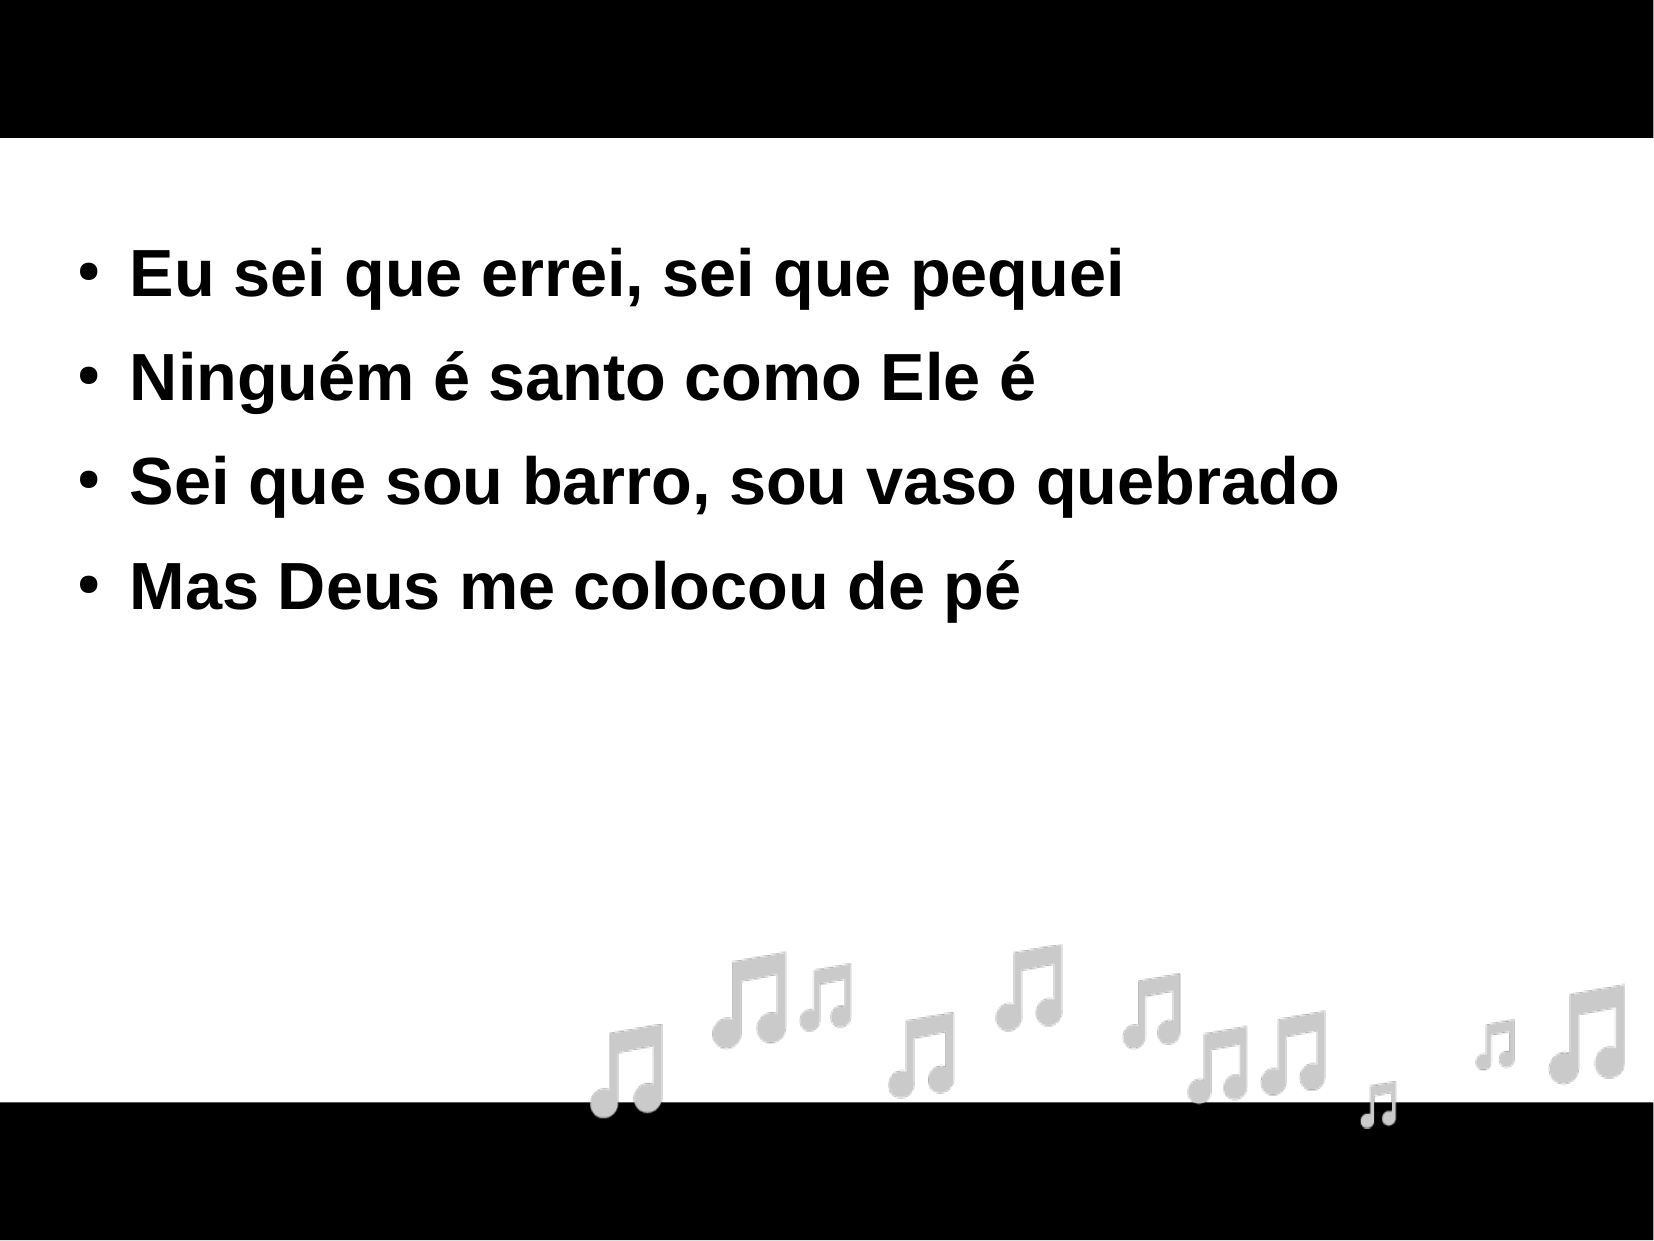

# Eu sei que errei, sei que pequei
Ninguém é santo como Ele é
Sei que sou barro, sou vaso quebrado
Mas Deus me colocou de pé